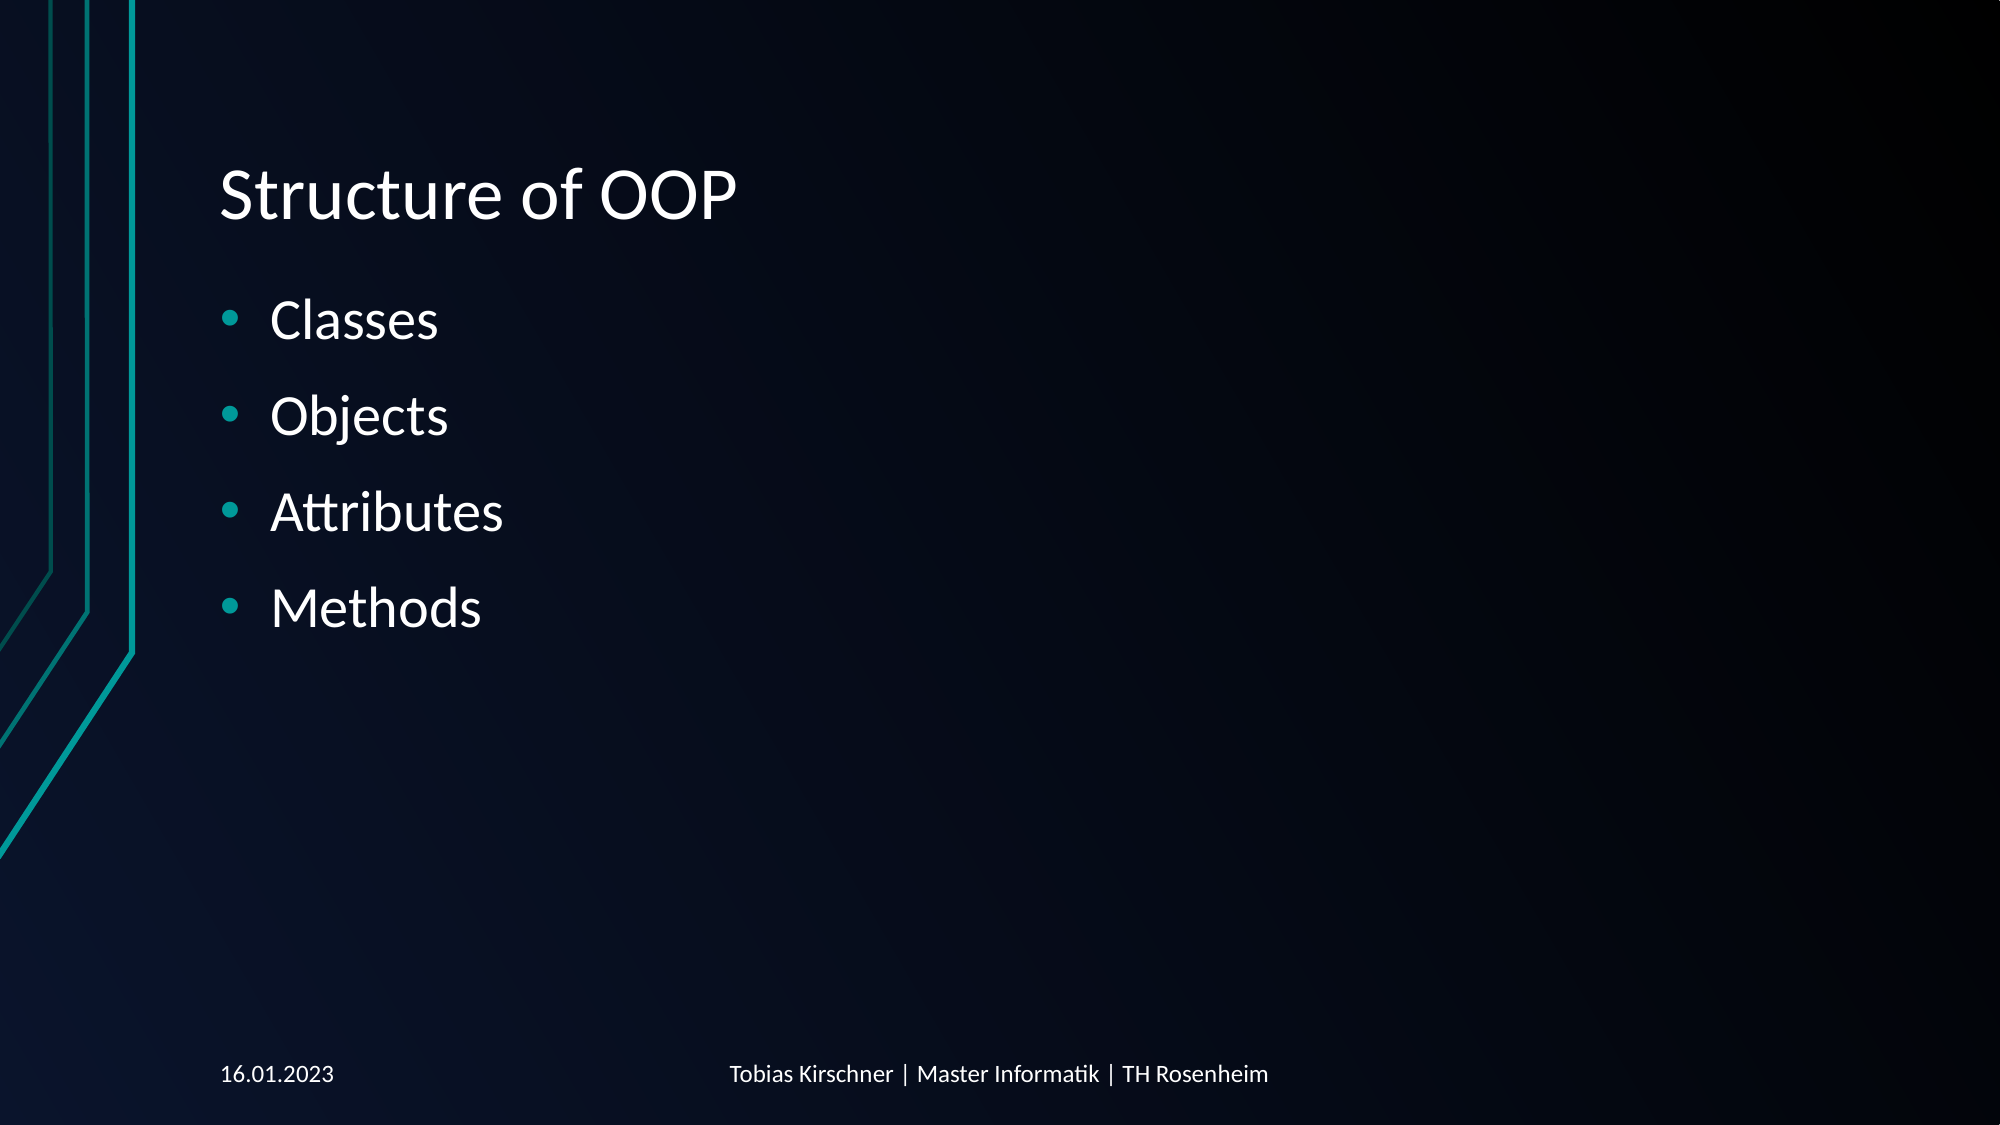

# Structure of OOP
Classes
Objects
Attributes
Methods
16.01.2023
Tobias Kirschner | Master Informatik | TH Rosenheim